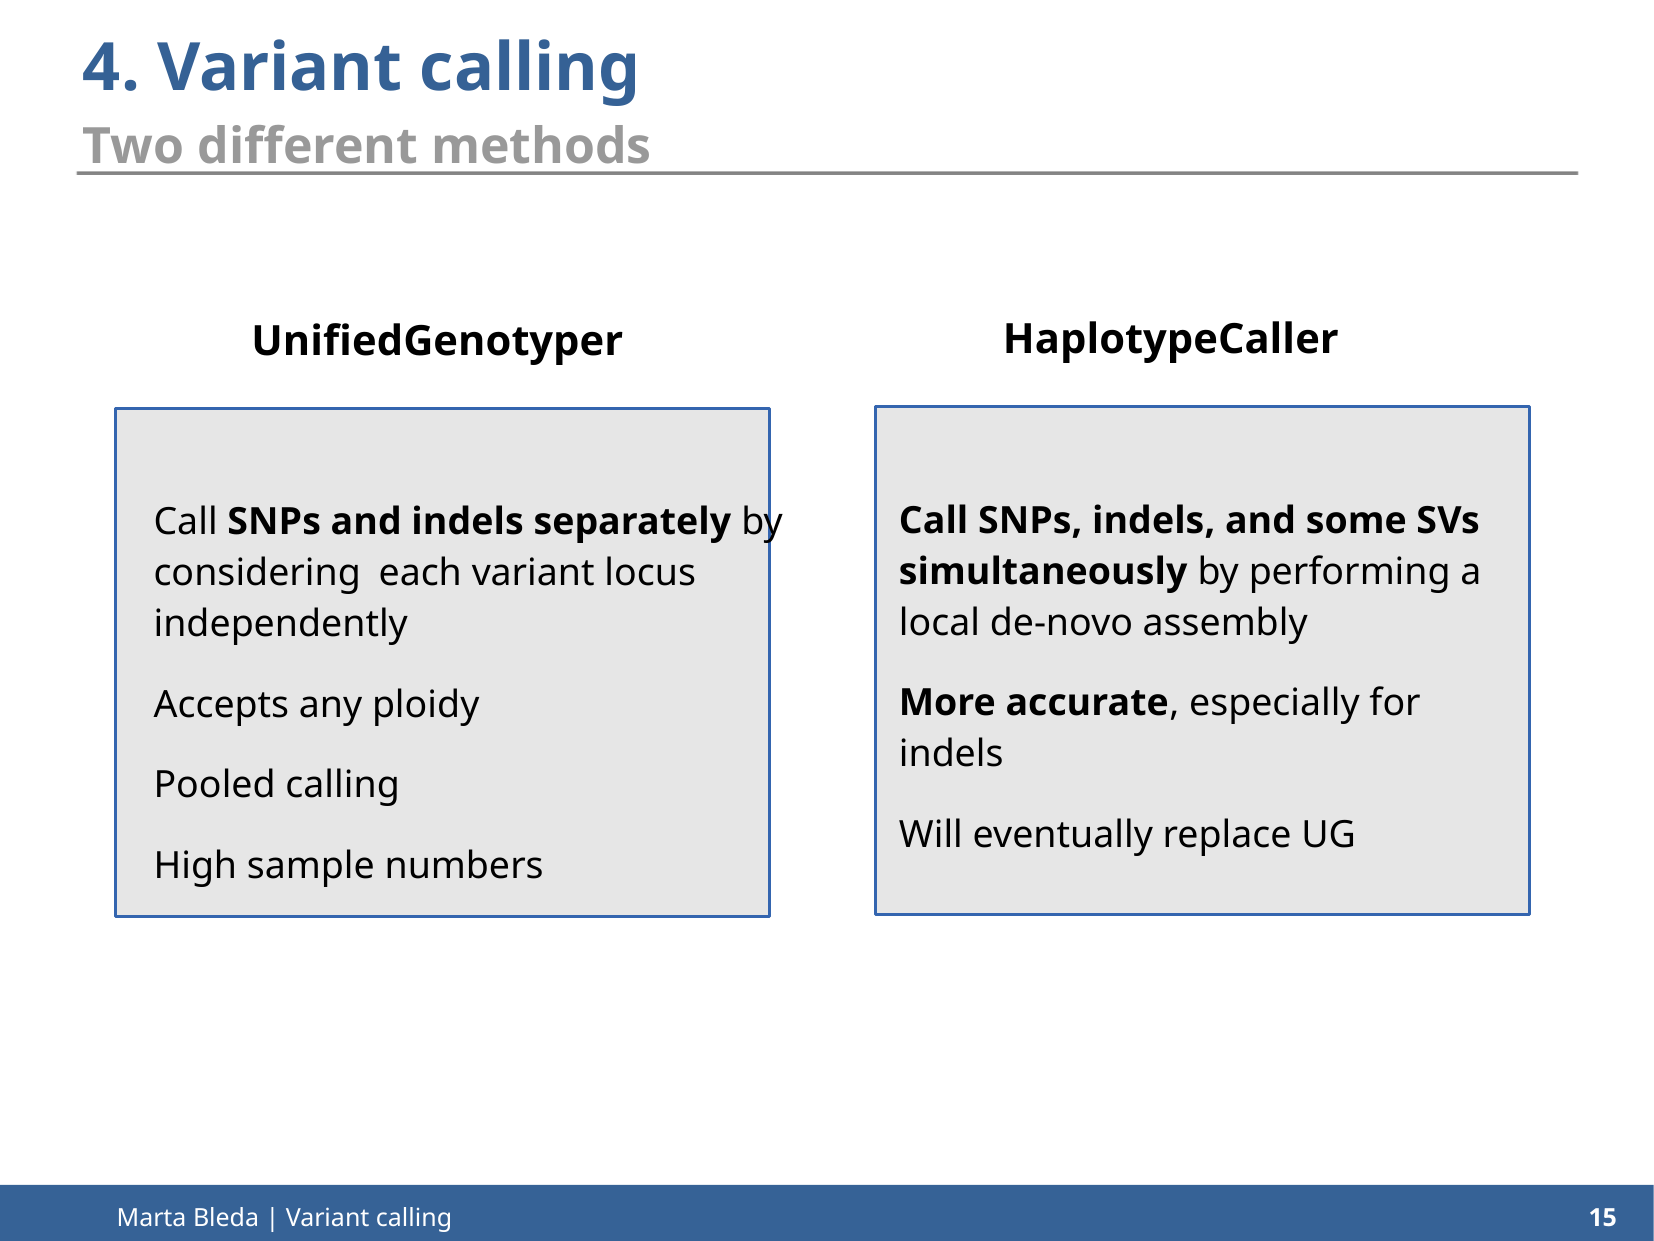

# 4. Variant calling Two different methods
HaplotypeCaller
Call SNPs, indels, and some SVs simultaneously by performing a local de-novo assembly
More accurate, especially for indels
Will eventually replace UG
UnifiedGenotyper
Call SNPs and indels separately by considering	each variant locus independently
Accepts any ploidy
Pooled calling
High sample numbers
Marta Bleda | Variant calling
15